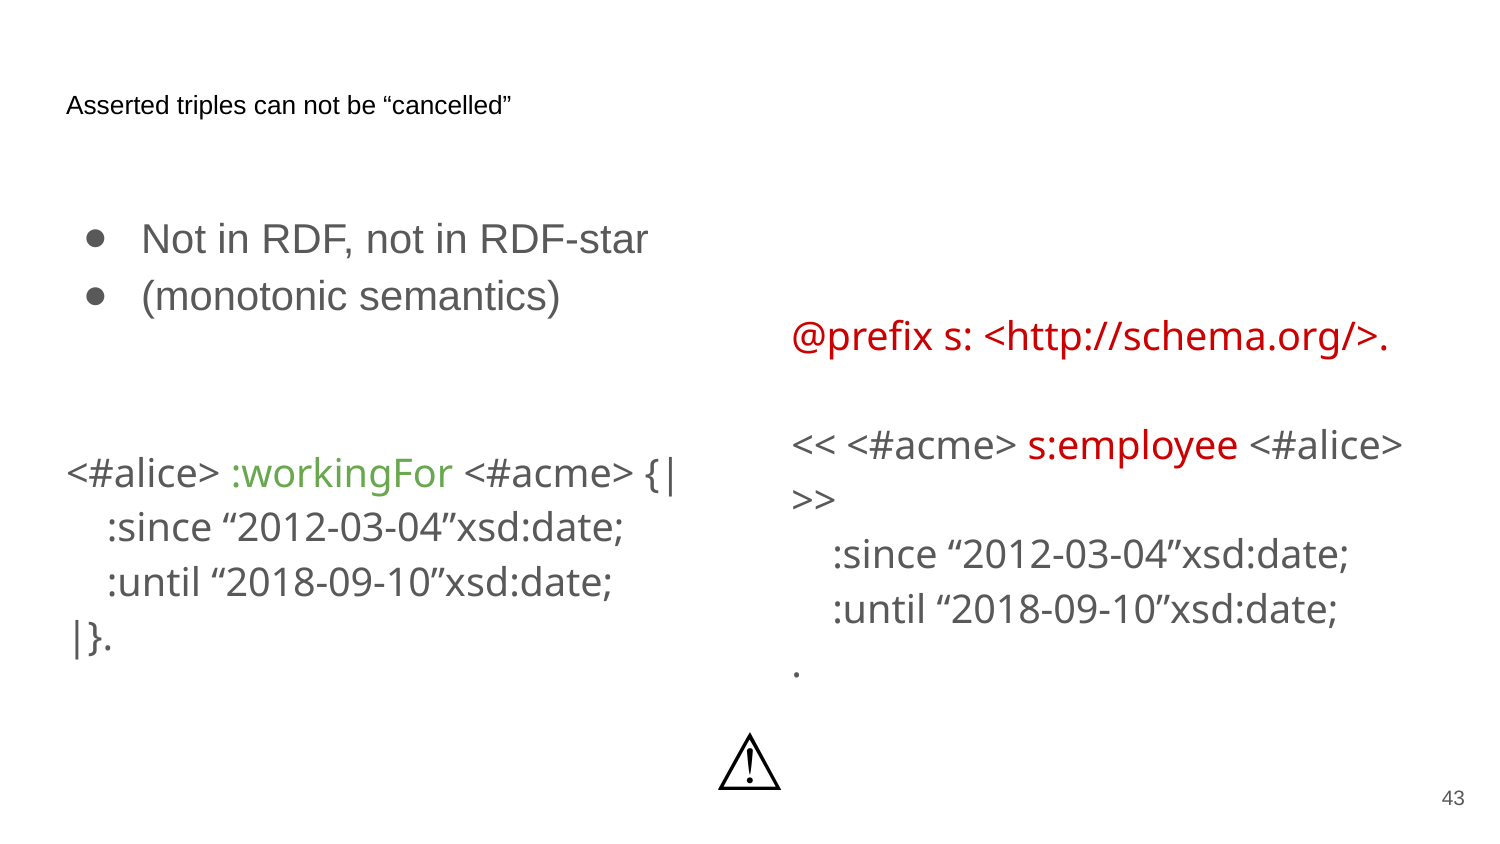

# Asserted triples can not be “cancelled”
Not in RDF, not in RDF-star
(monotonic semantics)
@prefix s: <http://schema.org/>.
<< <#acme> s:employee <#alice> >>
 :since “2012-03-04”xsd:date;
 :until “2018-09-10”xsd:date;
.
<#alice> :workingFor <#acme> {|
 :since “2012-03-04”xsd:date;
 :until “2018-09-10”xsd:date;
|}.
⚠